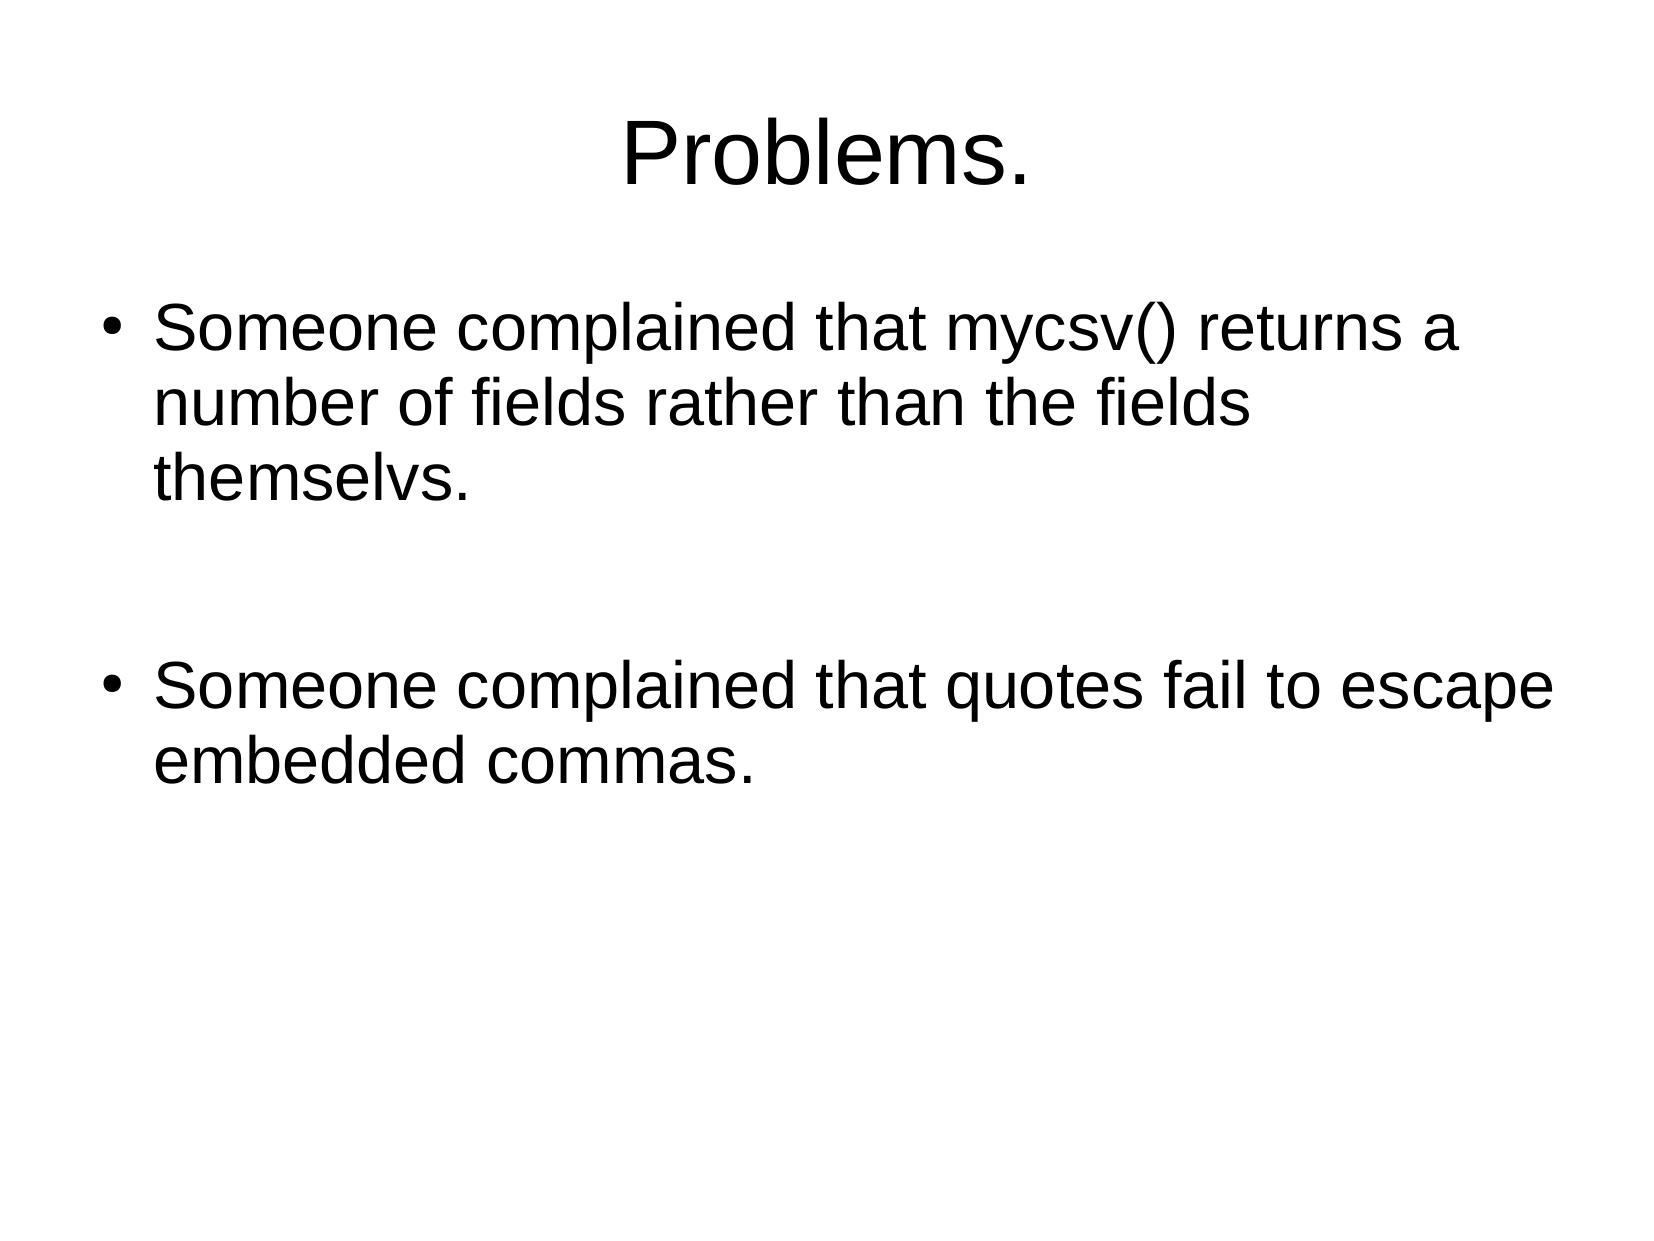

# Problems.
Someone complained that mycsv() returns a number of fields rather than the fields themselvs.
Someone complained that quotes fail to escape embedded commas.